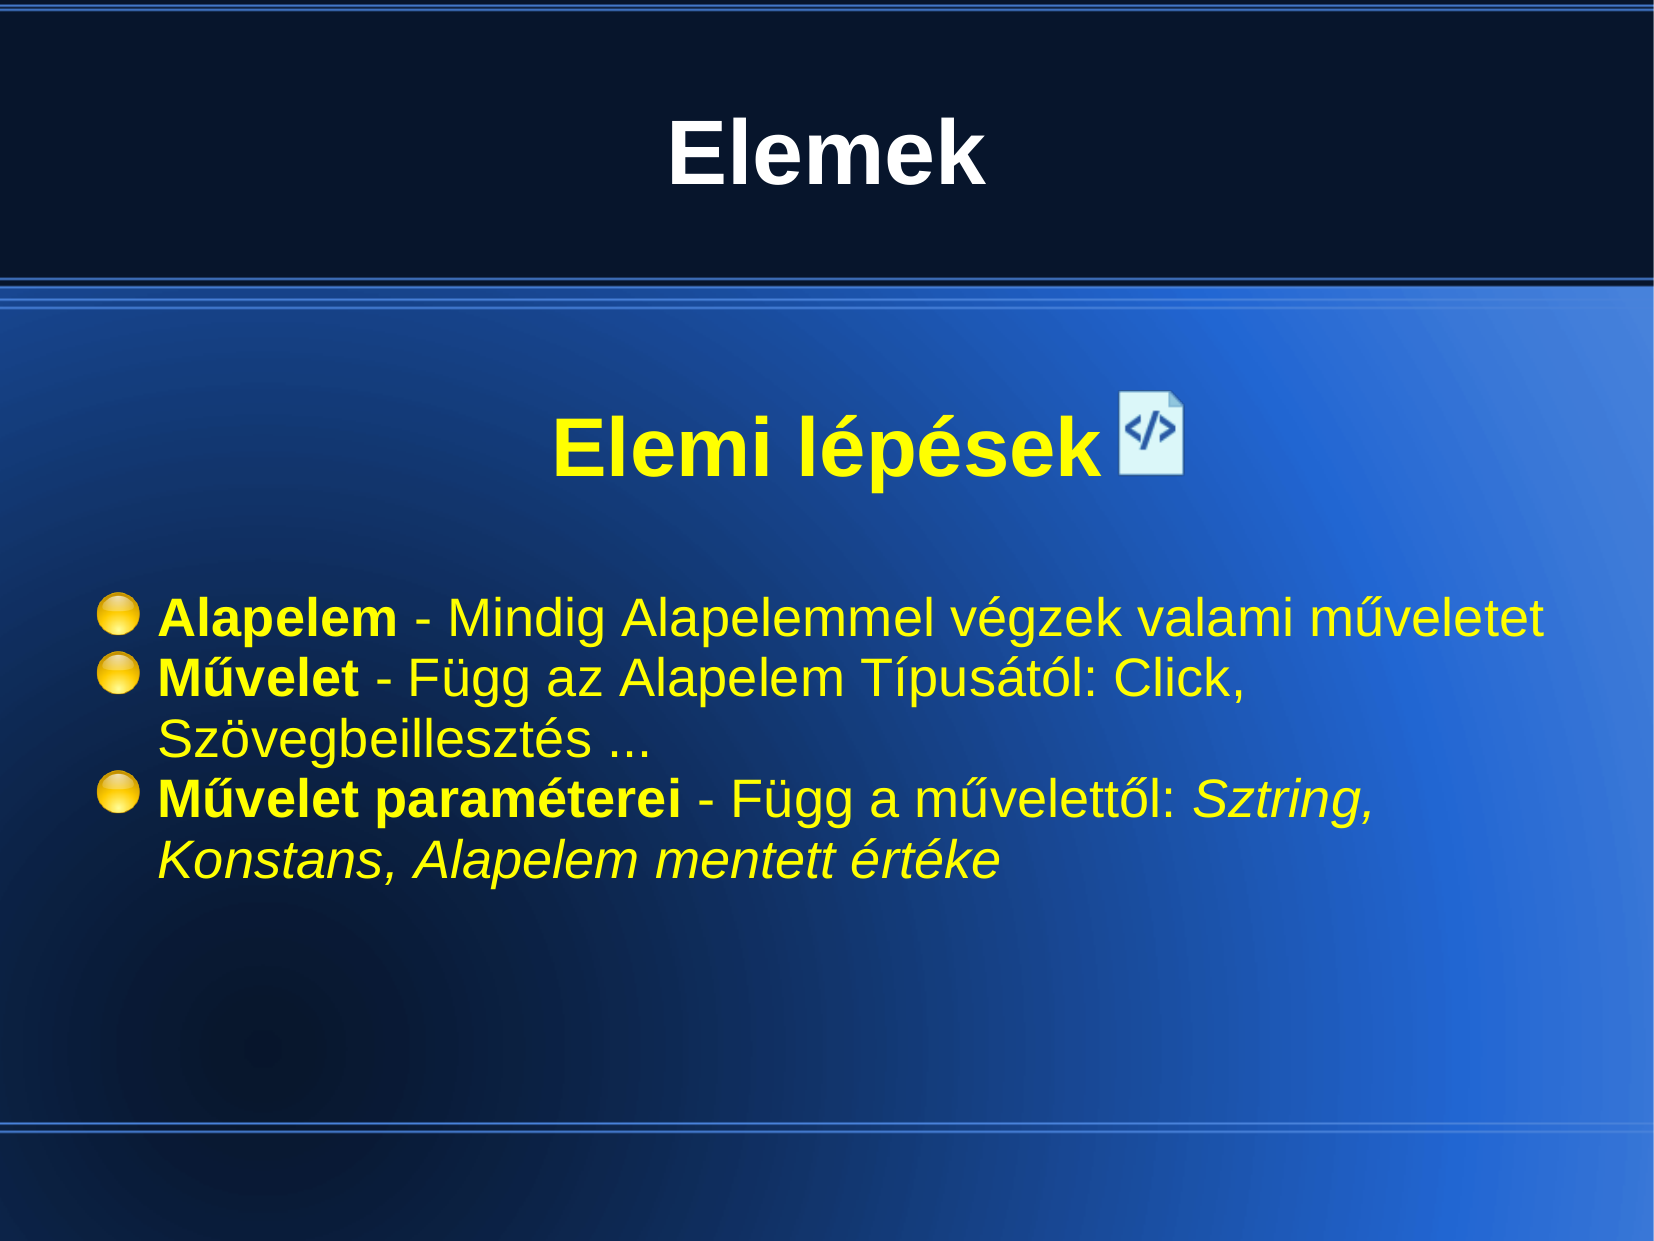

# Elemek
Elemi lépések
Alapelem - Mindig Alapelemmel végzek valami műveletet
Művelet - Függ az Alapelem Típusától: Click, Szövegbeillesztés ...
Művelet paraméterei - Függ a művelettől: Sztring, Konstans, Alapelem mentett értéke